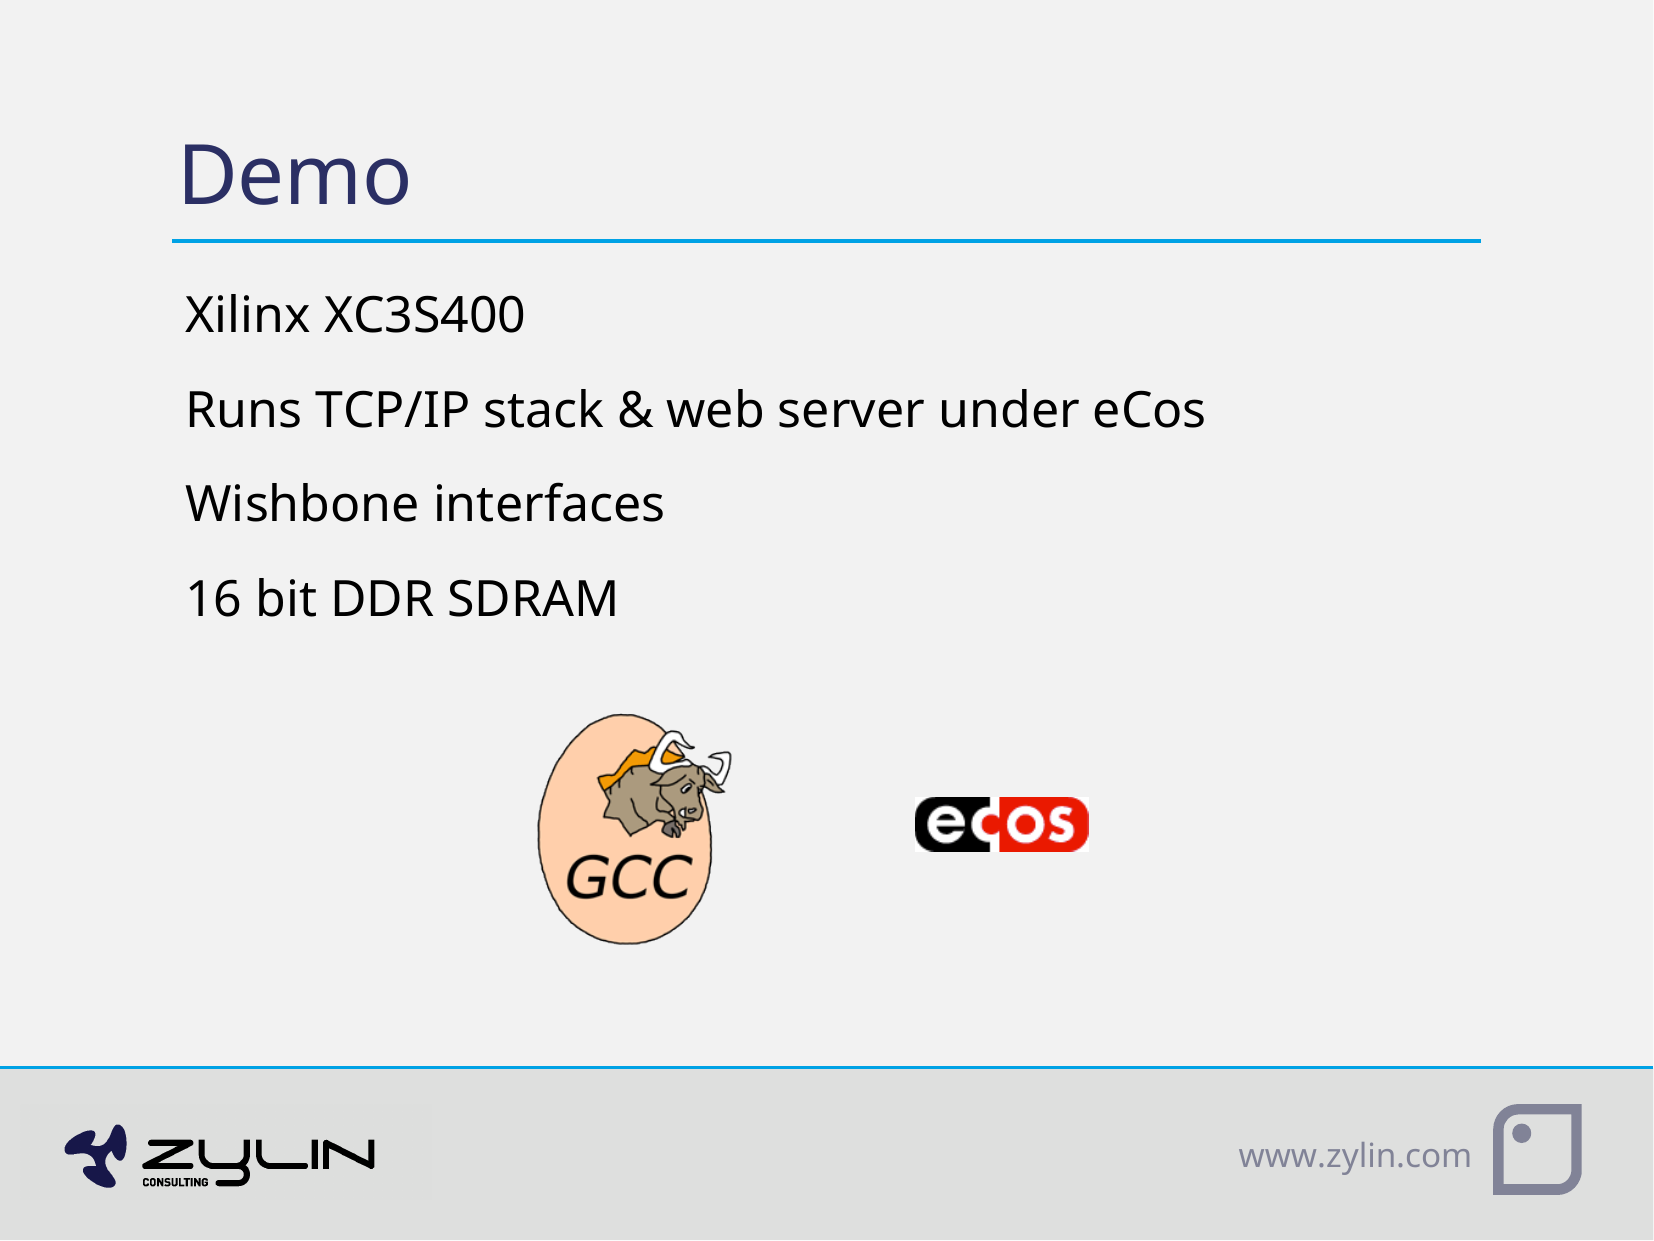

# Demo
Xilinx XC3S400
Runs TCP/IP stack & web server under eCos
Wishbone interfaces
16 bit DDR SDRAM